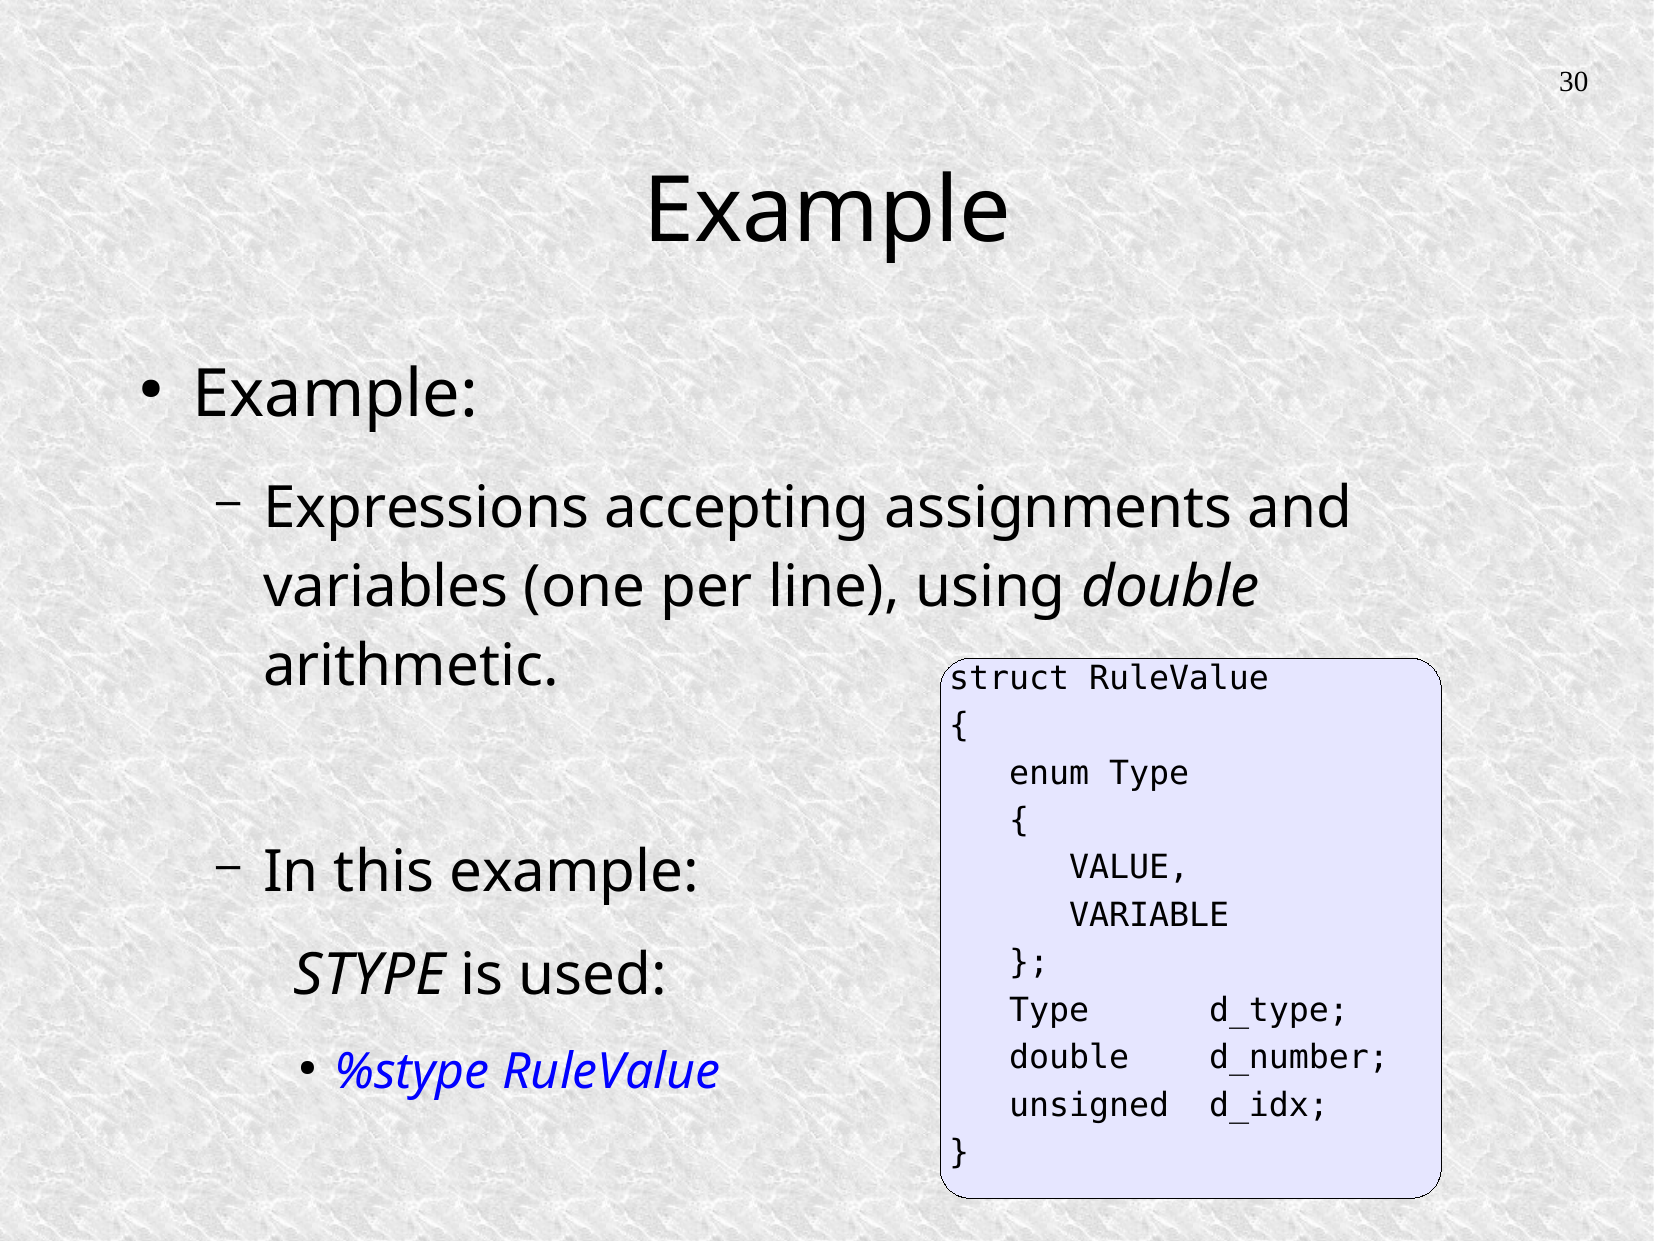

30
# Example
Example:
Expressions accepting assignments and variables (one per line), using double arithmetic.
In this example:
 STYPE is used:
%stype RuleValue
struct RuleValue
{
 enum Type
 {
 VALUE,
 VARIABLE
 };
 Type d_type;
 double d_number;
 unsigned d_idx;
}